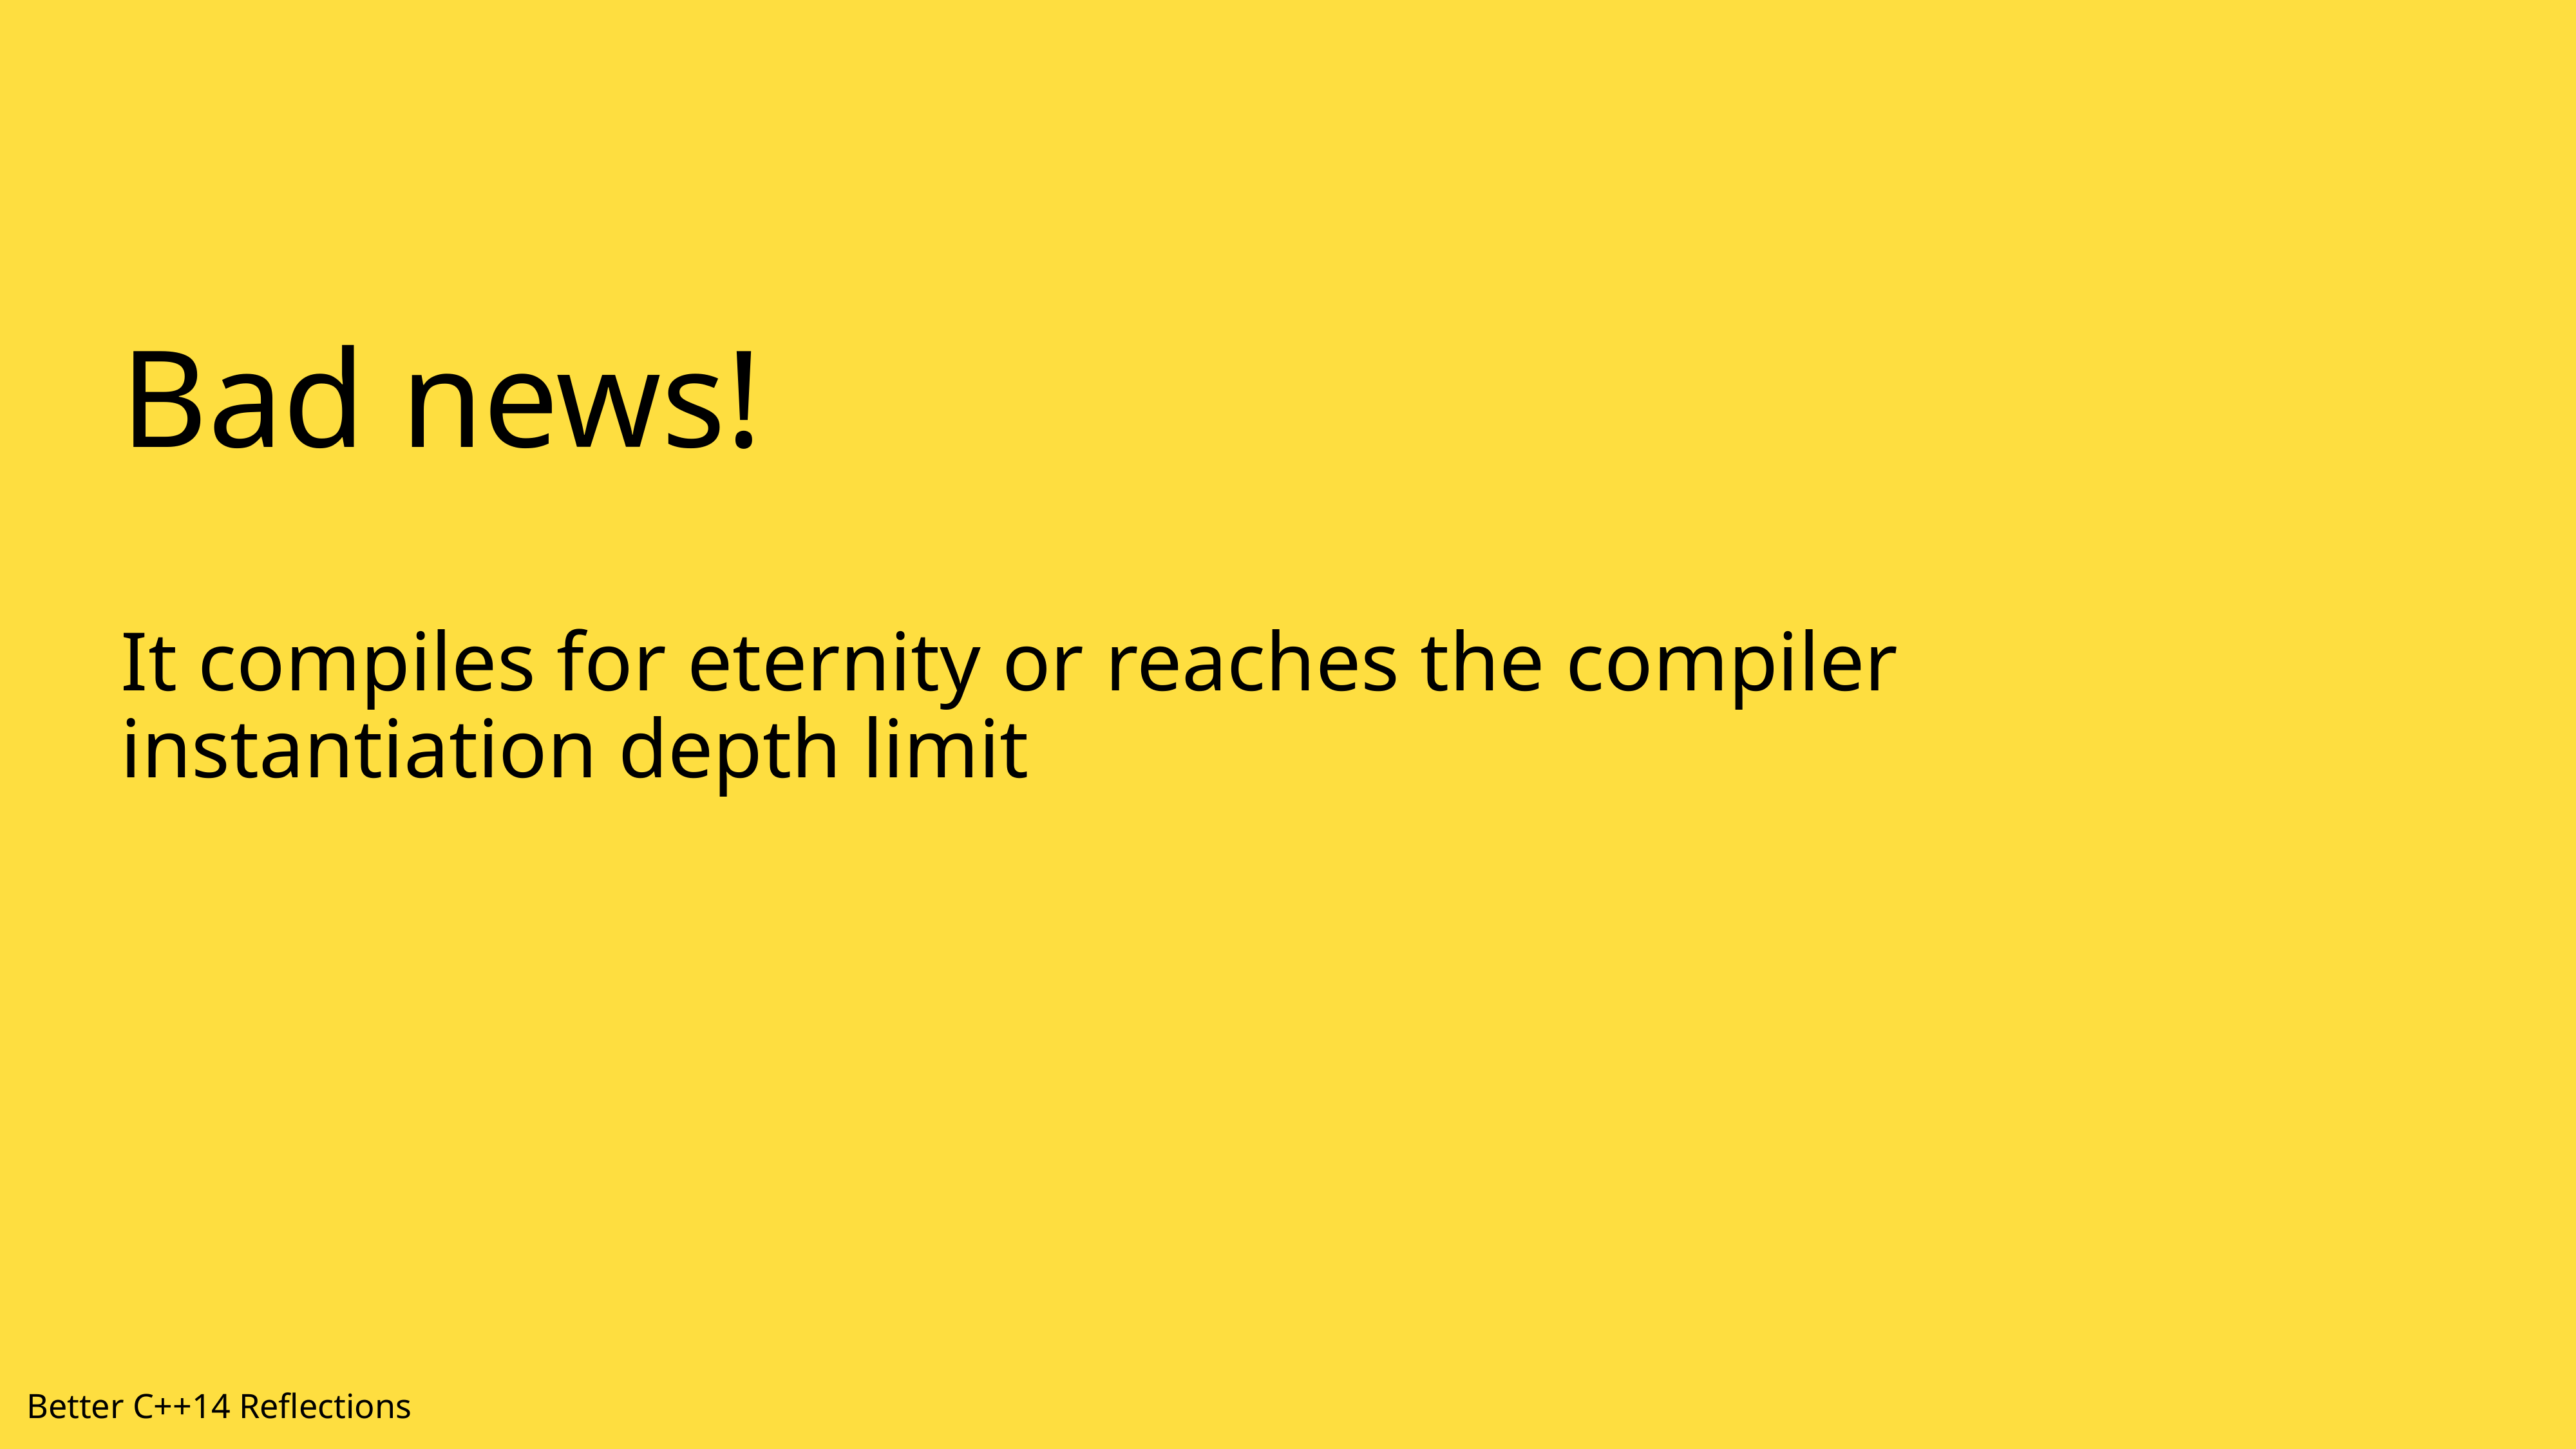

# Bad news! It compiles for eternity or reaches the compiler instantiation depth limit
Better C++14 Reflections